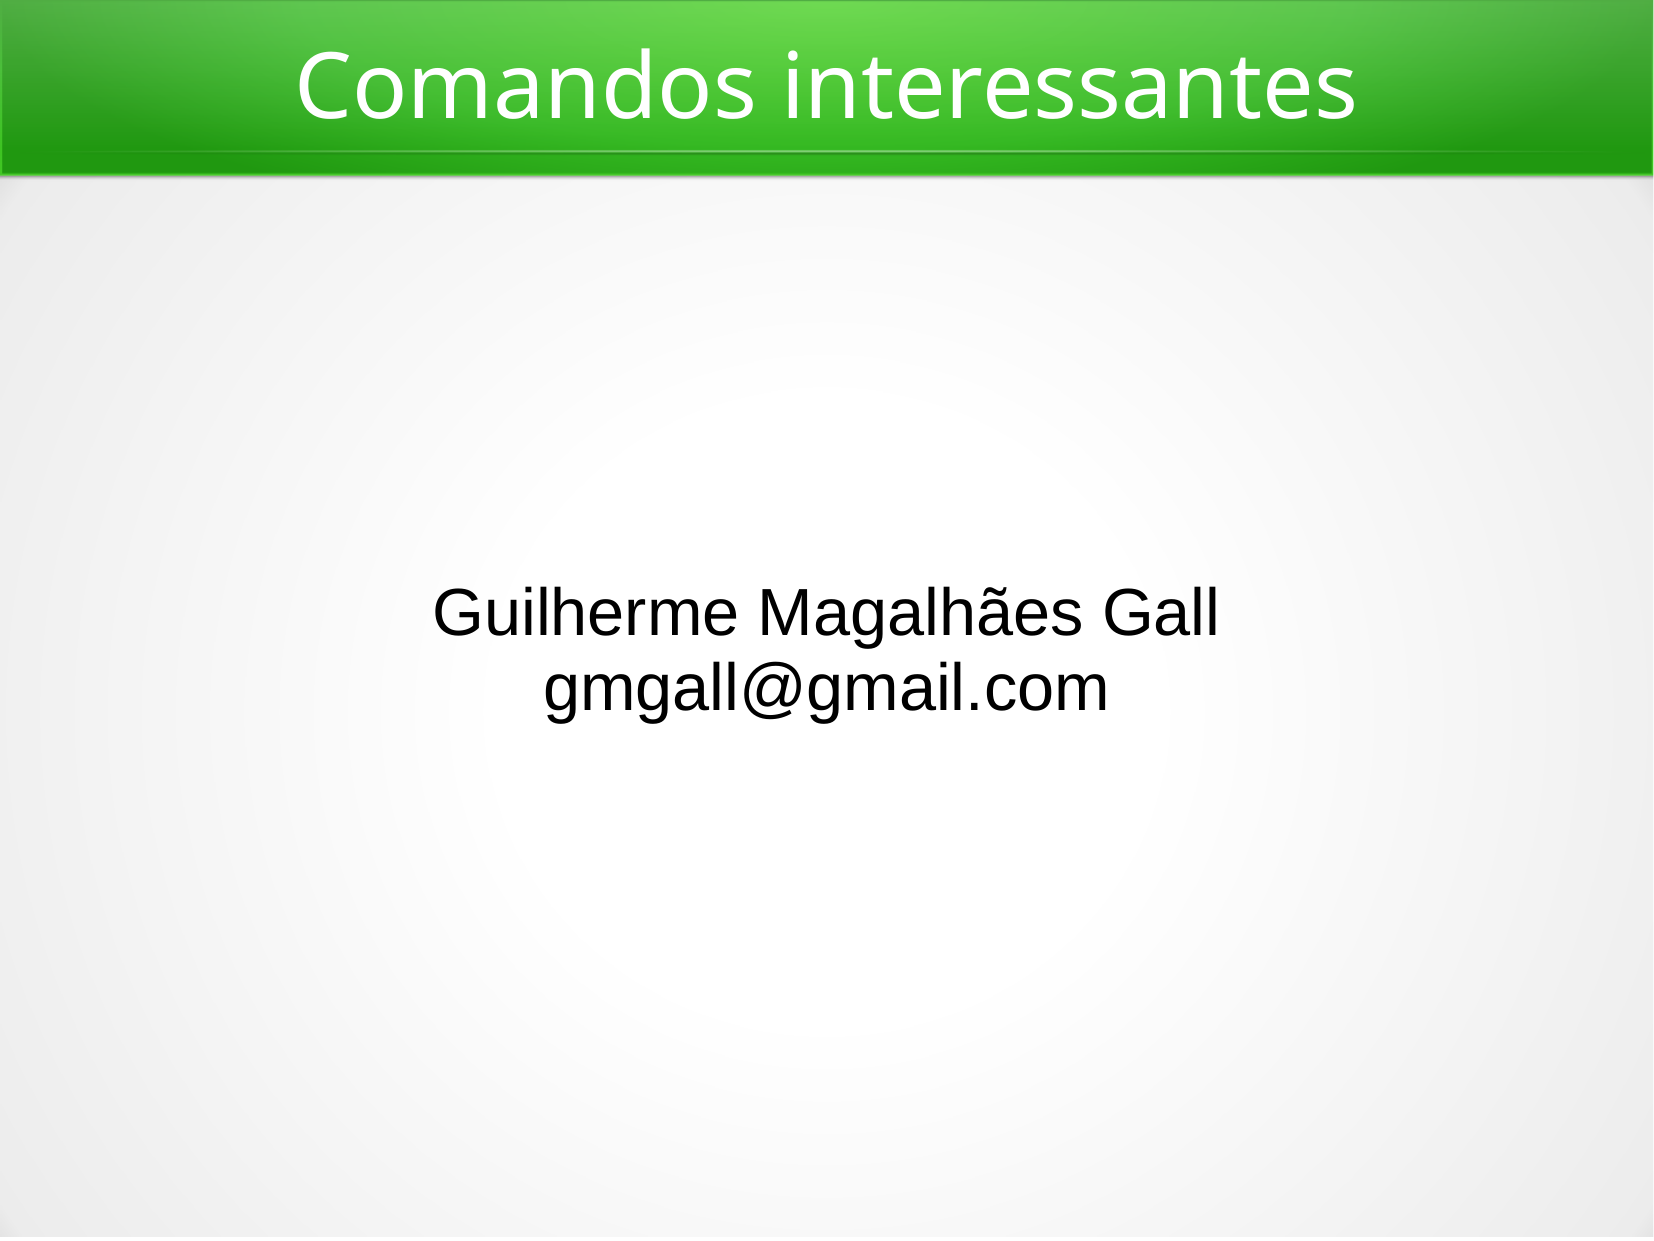

# Comandos interessantes
Guilherme Magalhães Gall
gmgall@gmail.com